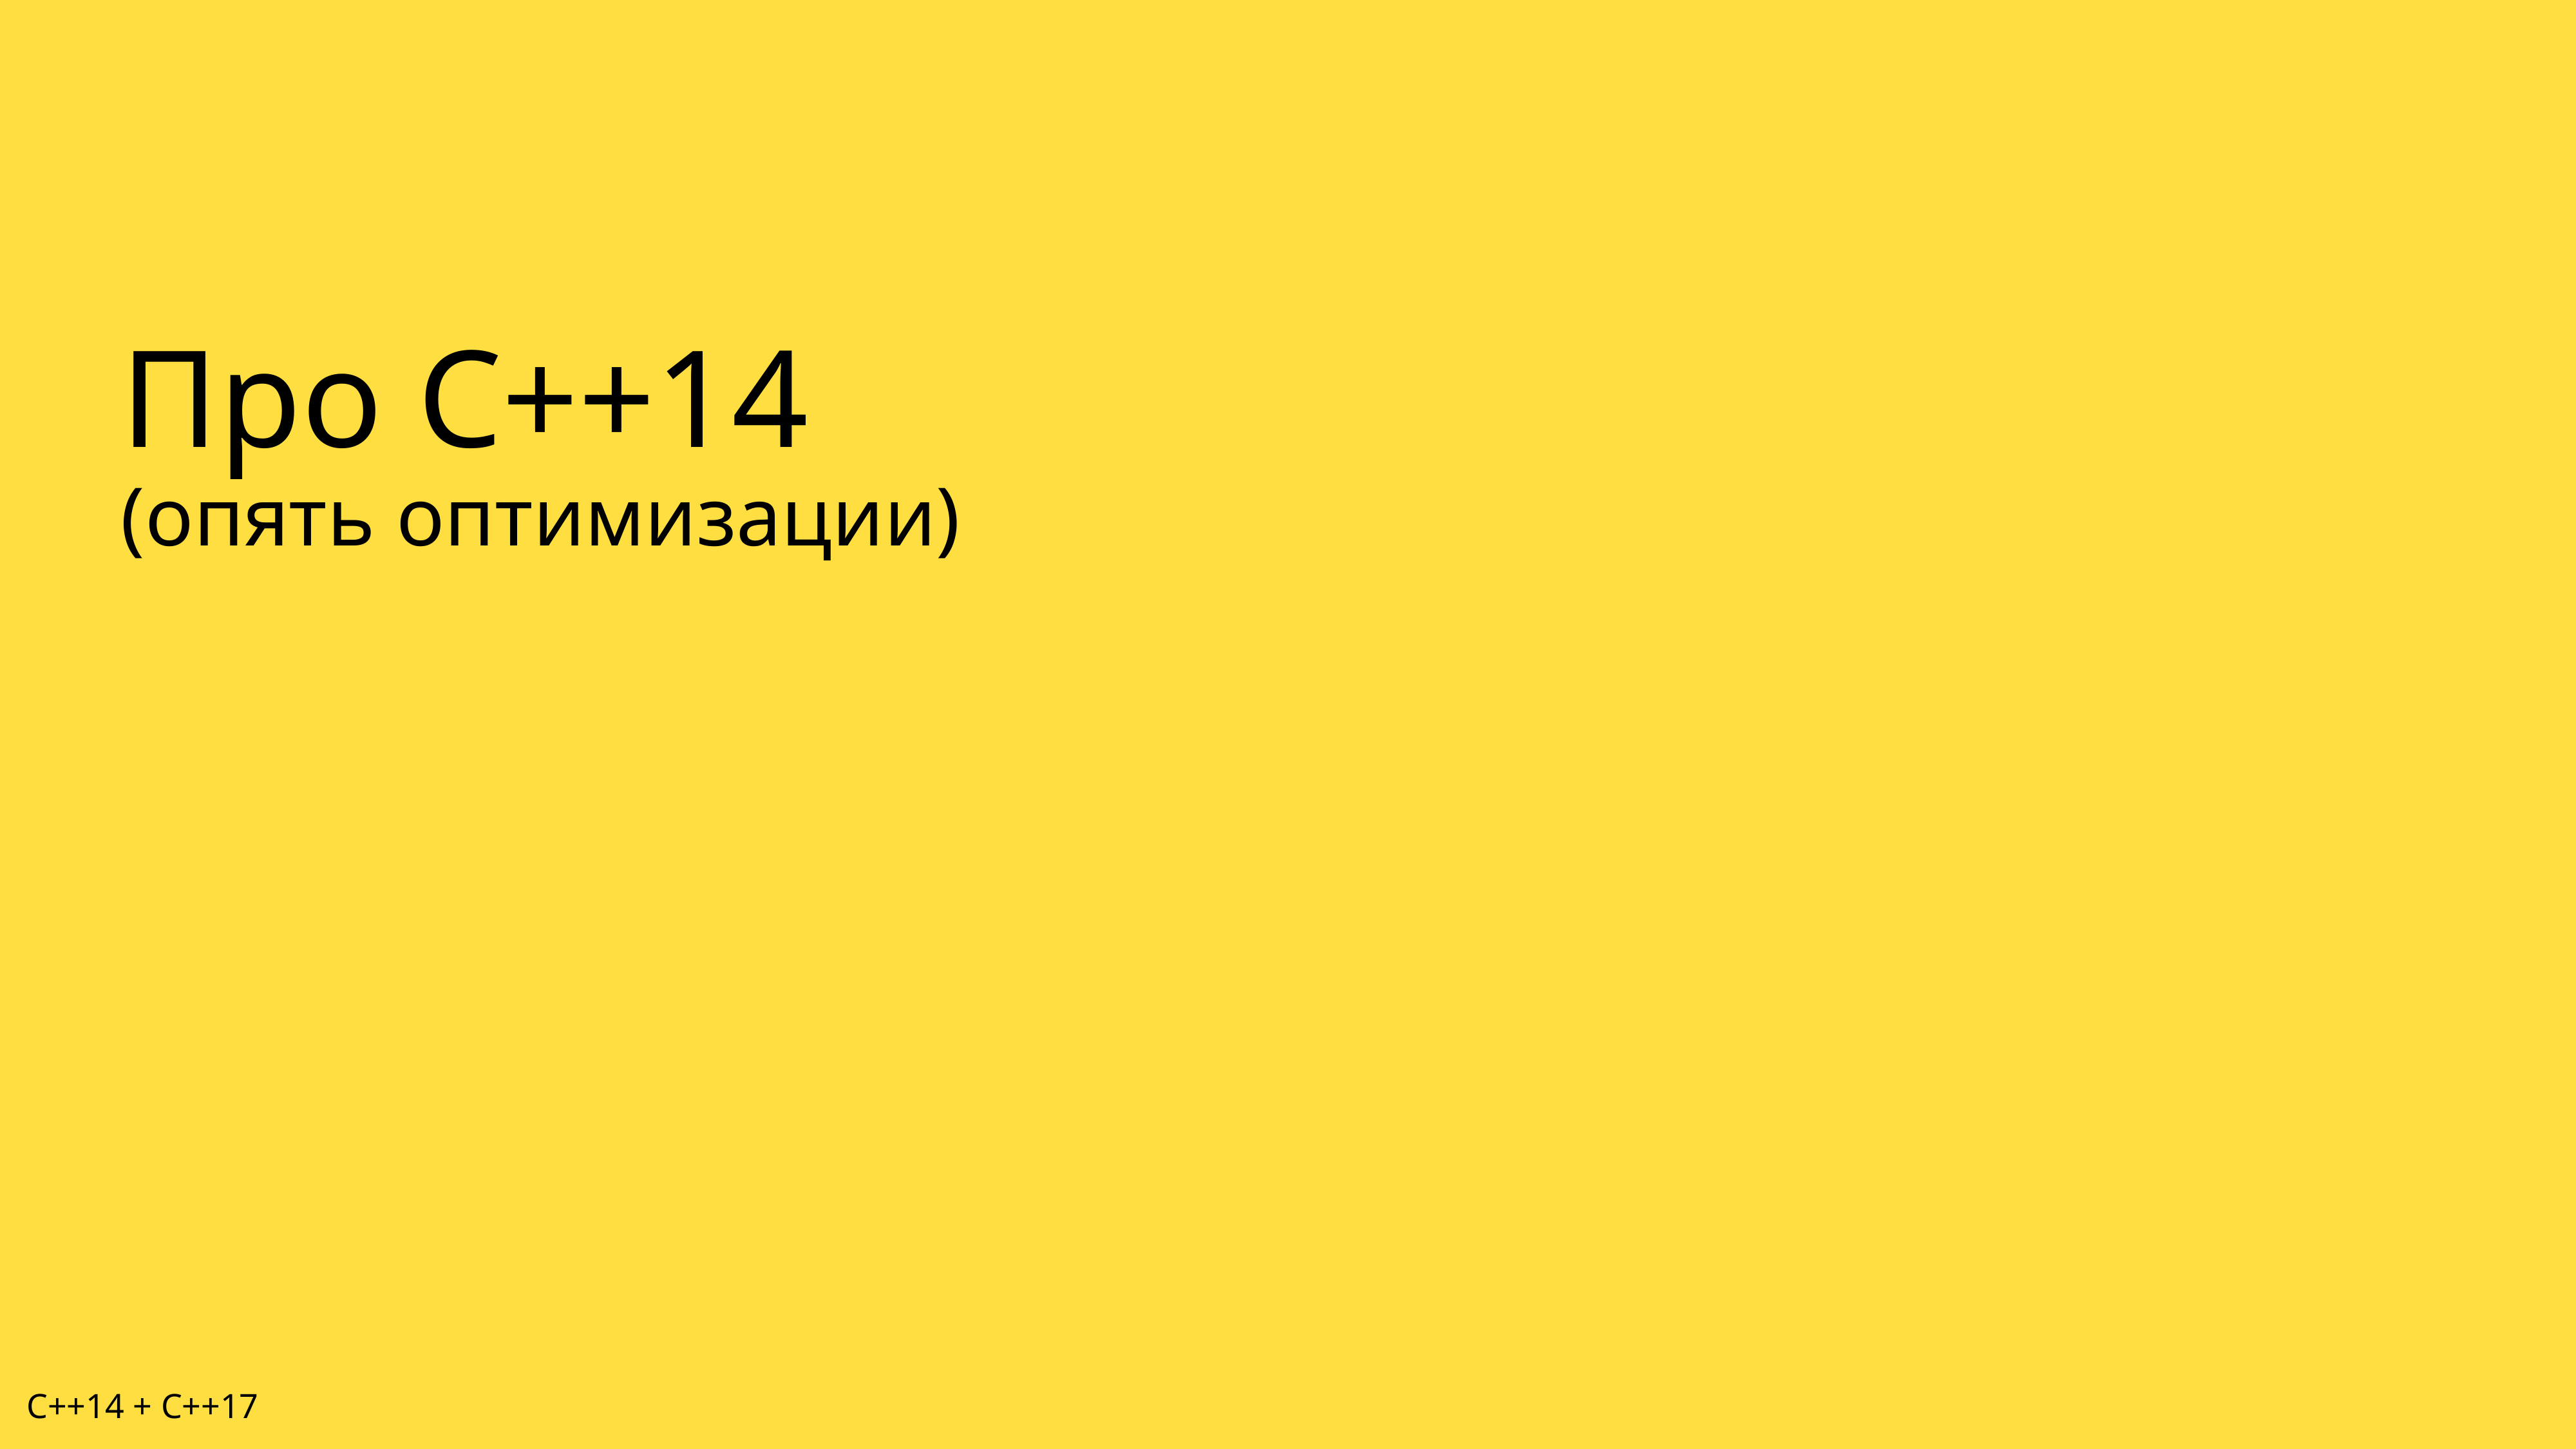

# Про С++14 (опять оптимизации)
C++14 + C++17